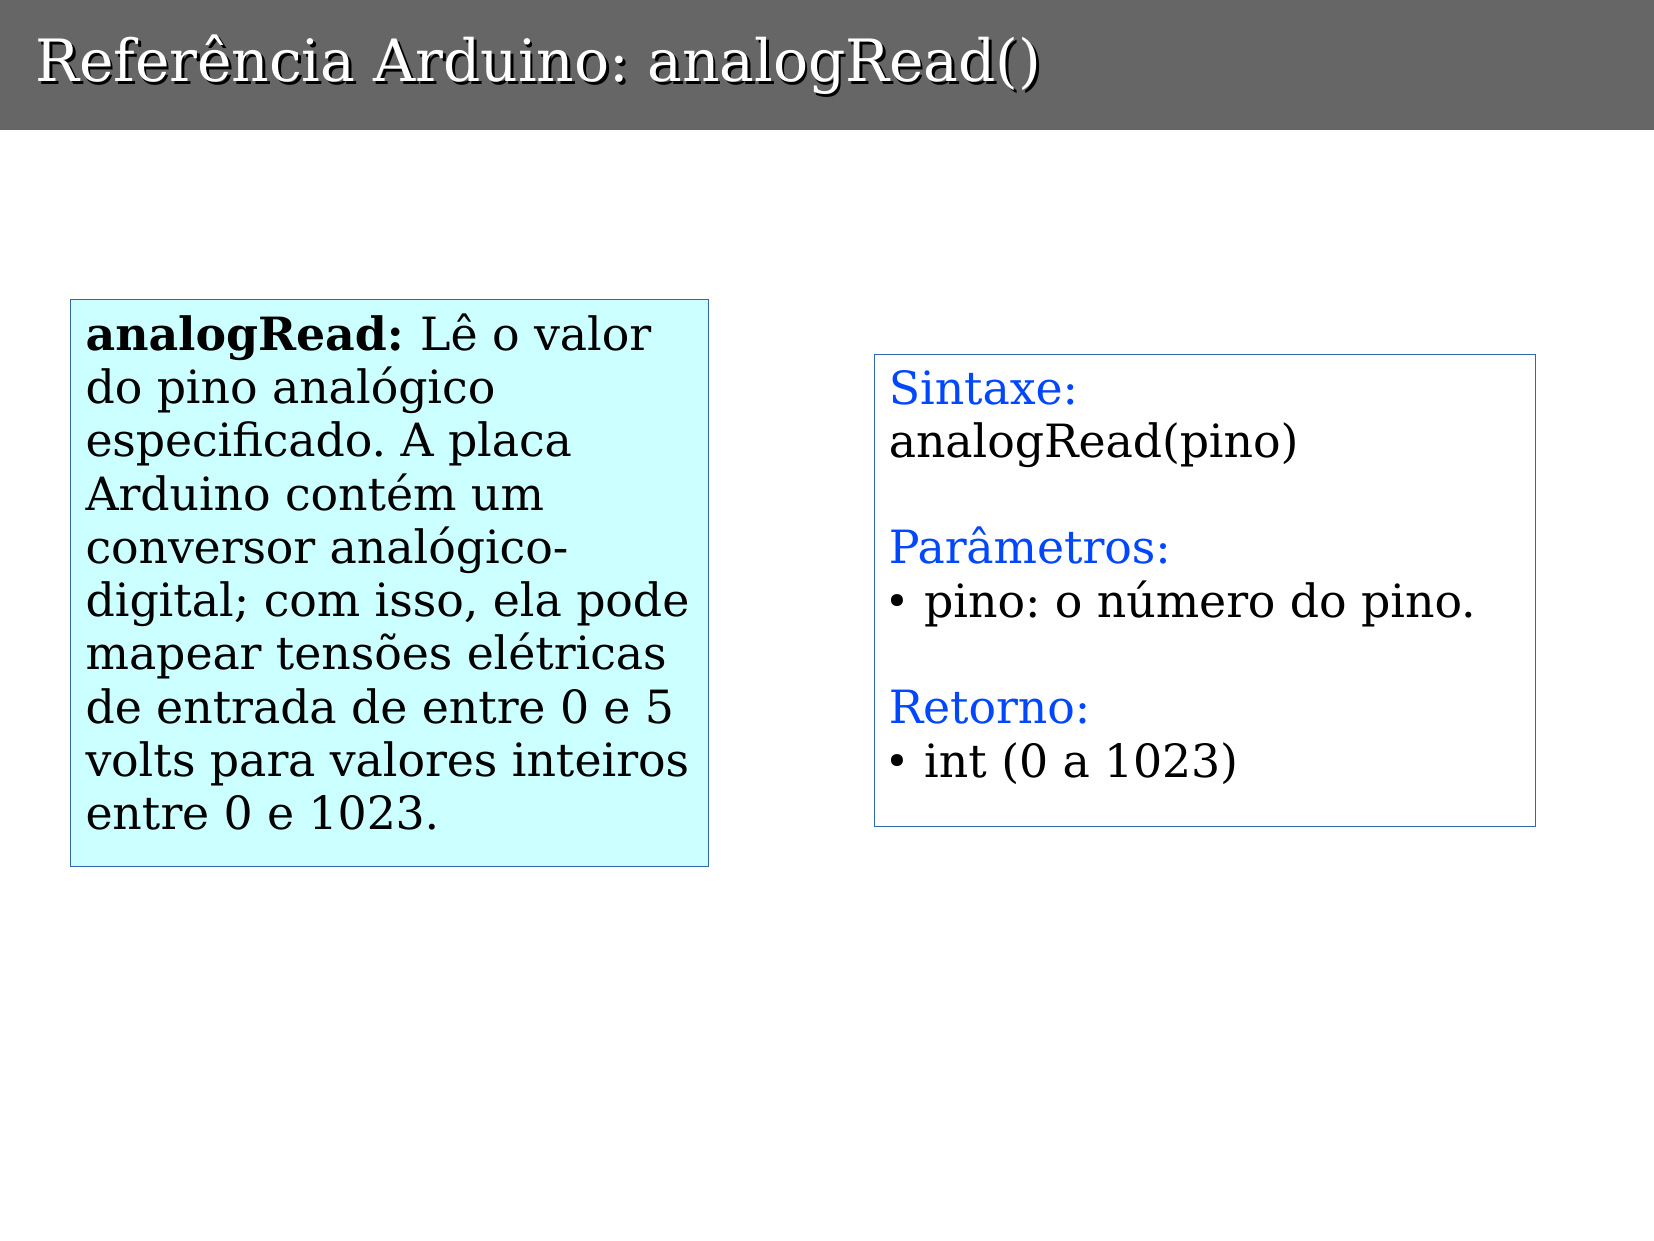

# Referência Arduino: analogRead()
analogRead: Lê o valor do pino analógico especificado. A placa Arduino contém um conversor analógico-digital; com isso, ela pode mapear tensões elétricas de entrada de entre 0 e 5 volts para valores inteiros entre 0 e 1023.
Sintaxe:
analogRead(pino)
Parâmetros:
pino: o número do pino.
Retorno:
int (0 a 1023)